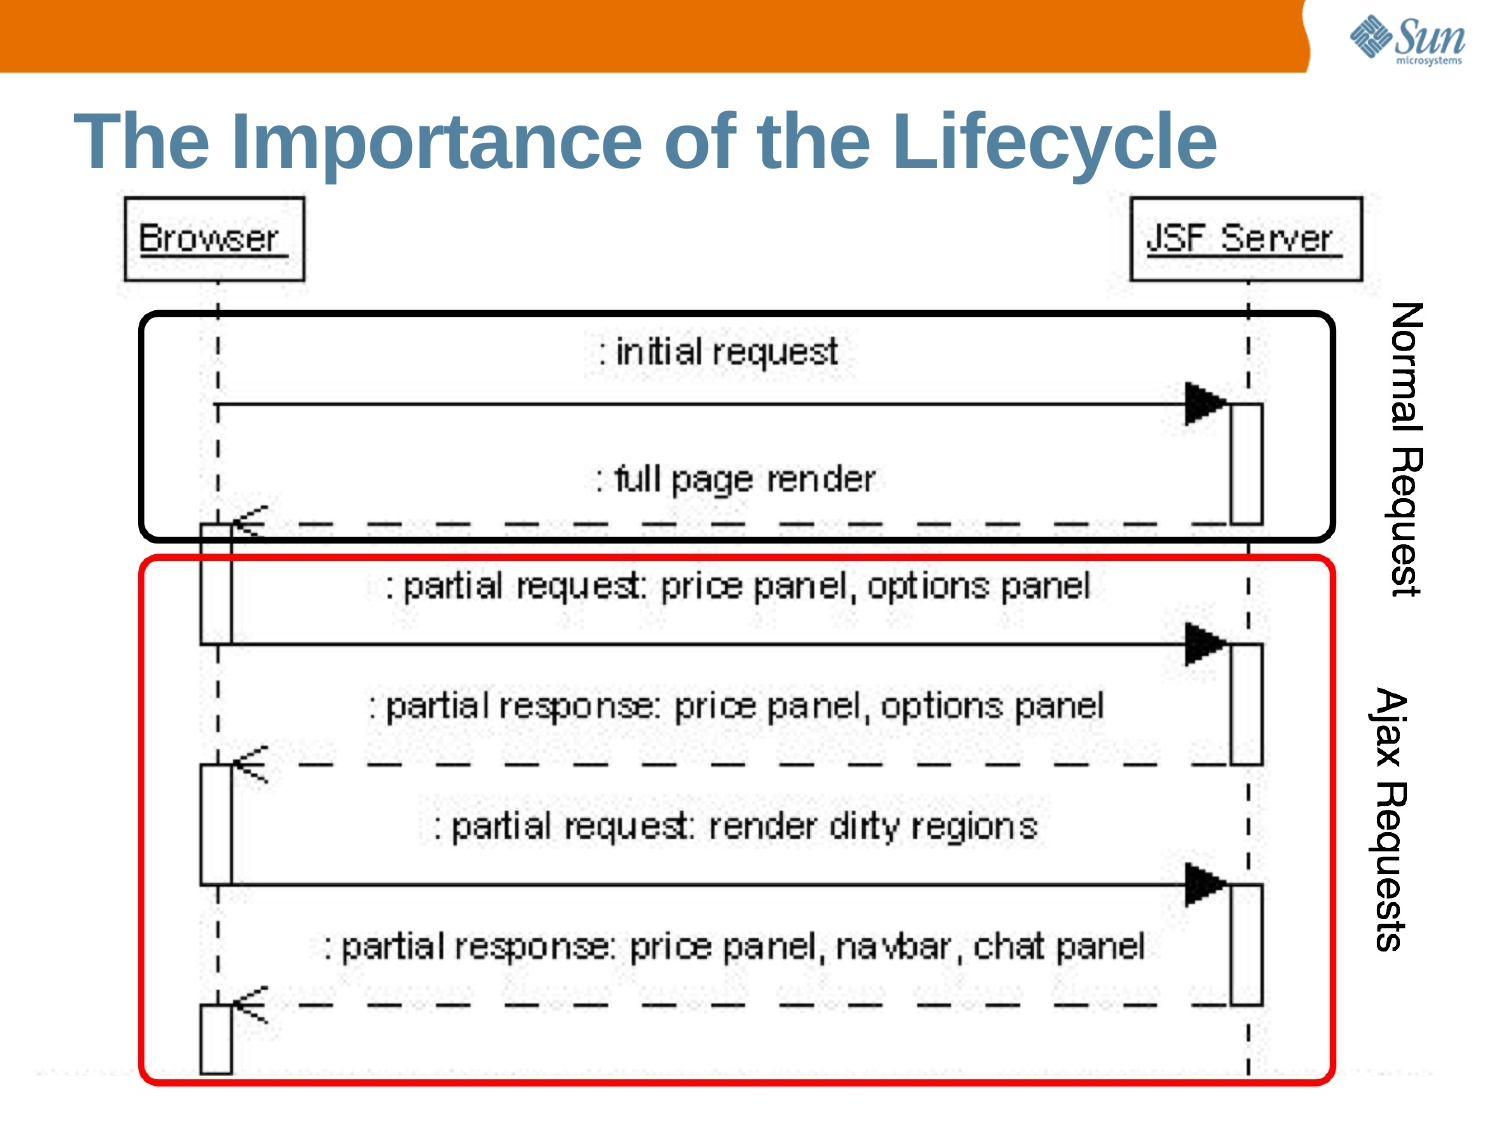

# The Importance of the Lifecycle
5